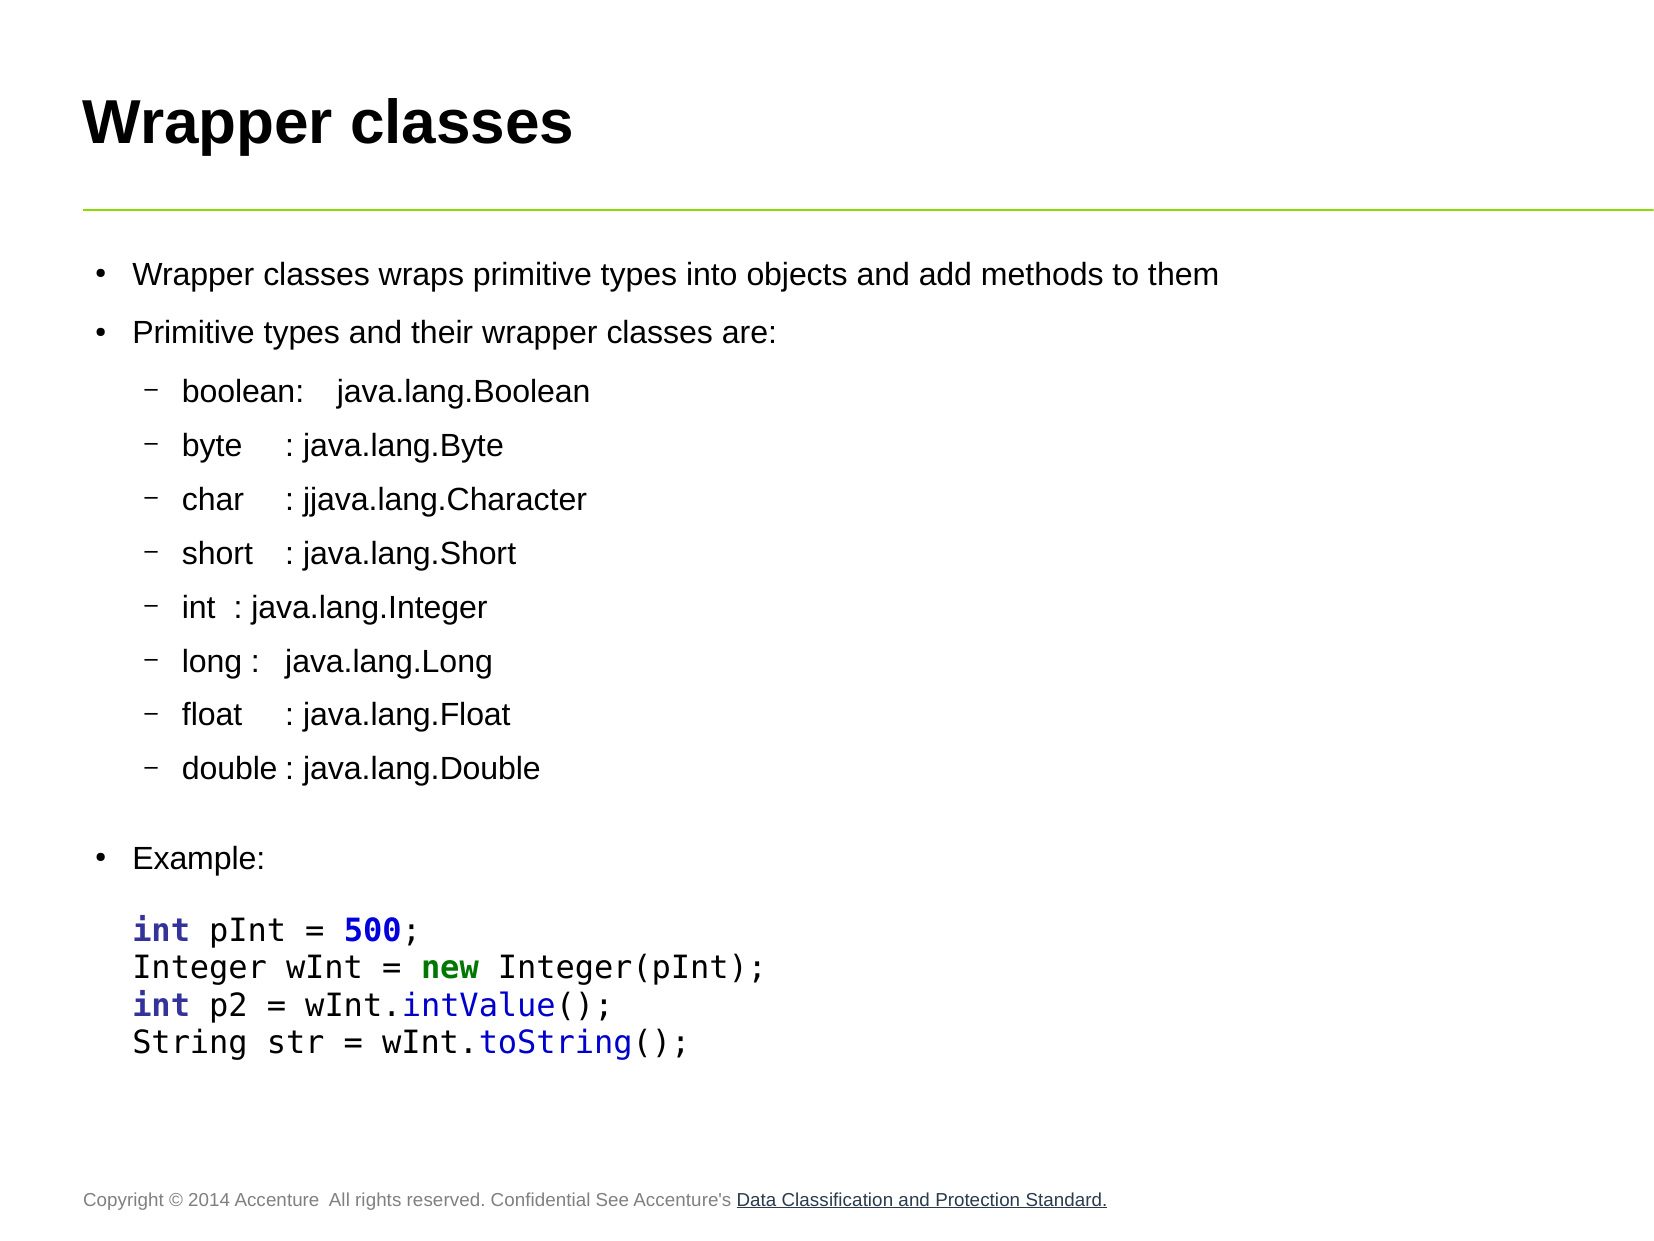

# Wrapper classes
Wrapper classes wraps primitive types into objects and add methods to them
Primitive types and their wrapper classes are:
boolean:	java.lang.Boolean
byte	: java.lang.Byte
char	: jjava.lang.Character
short	: java.lang.Short
int	: java.lang.Integer
long :	java.lang.Long
float	: java.lang.Float
double	: java.lang.Double
Example:
int pInt = 500;
Integer wInt = new Integer(pInt);
int p2 = wInt.intValue();
String str = wInt.toString();